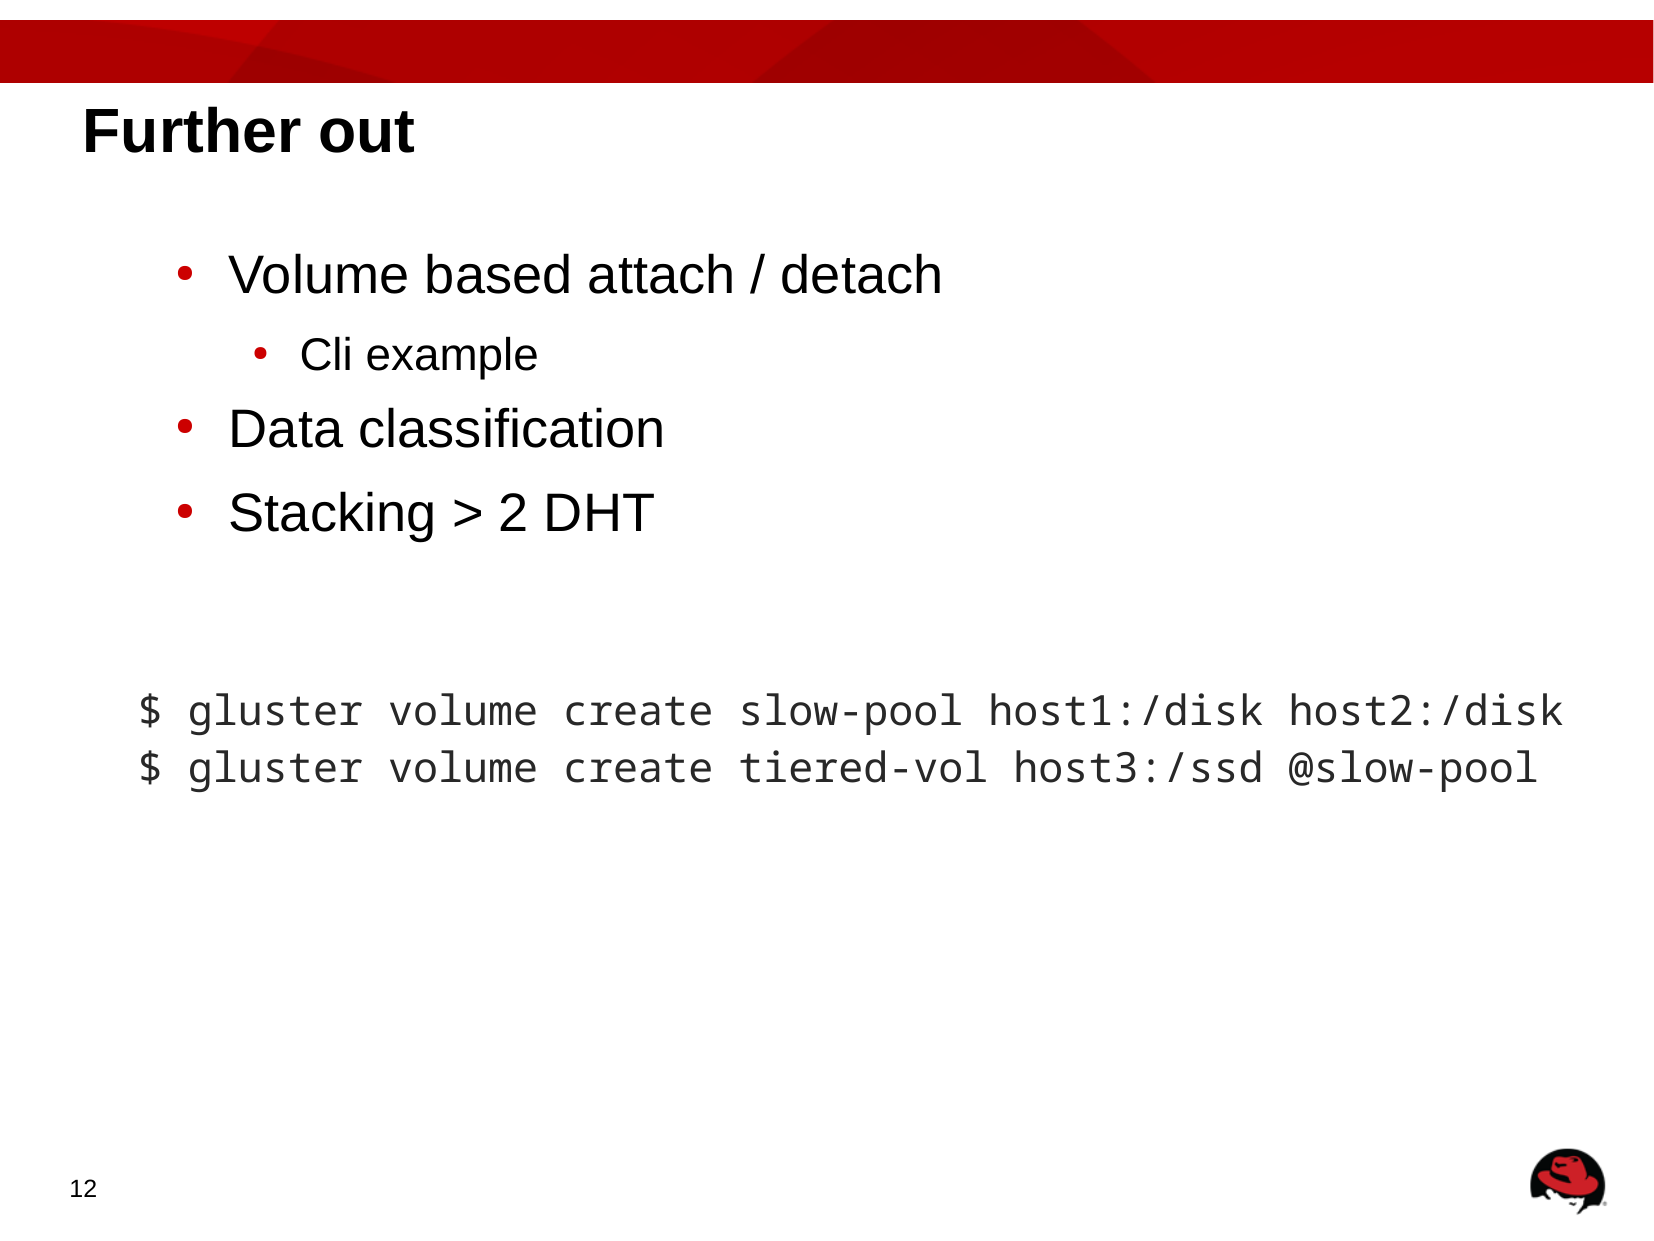

# Further out
Volume based attach / detach
Cli example
Data classification
Stacking > 2 DHT
$ gluster volume create slow-pool host1:/disk host2:/disk
$ gluster volume create tiered-vol host3:/ssd @slow-pool